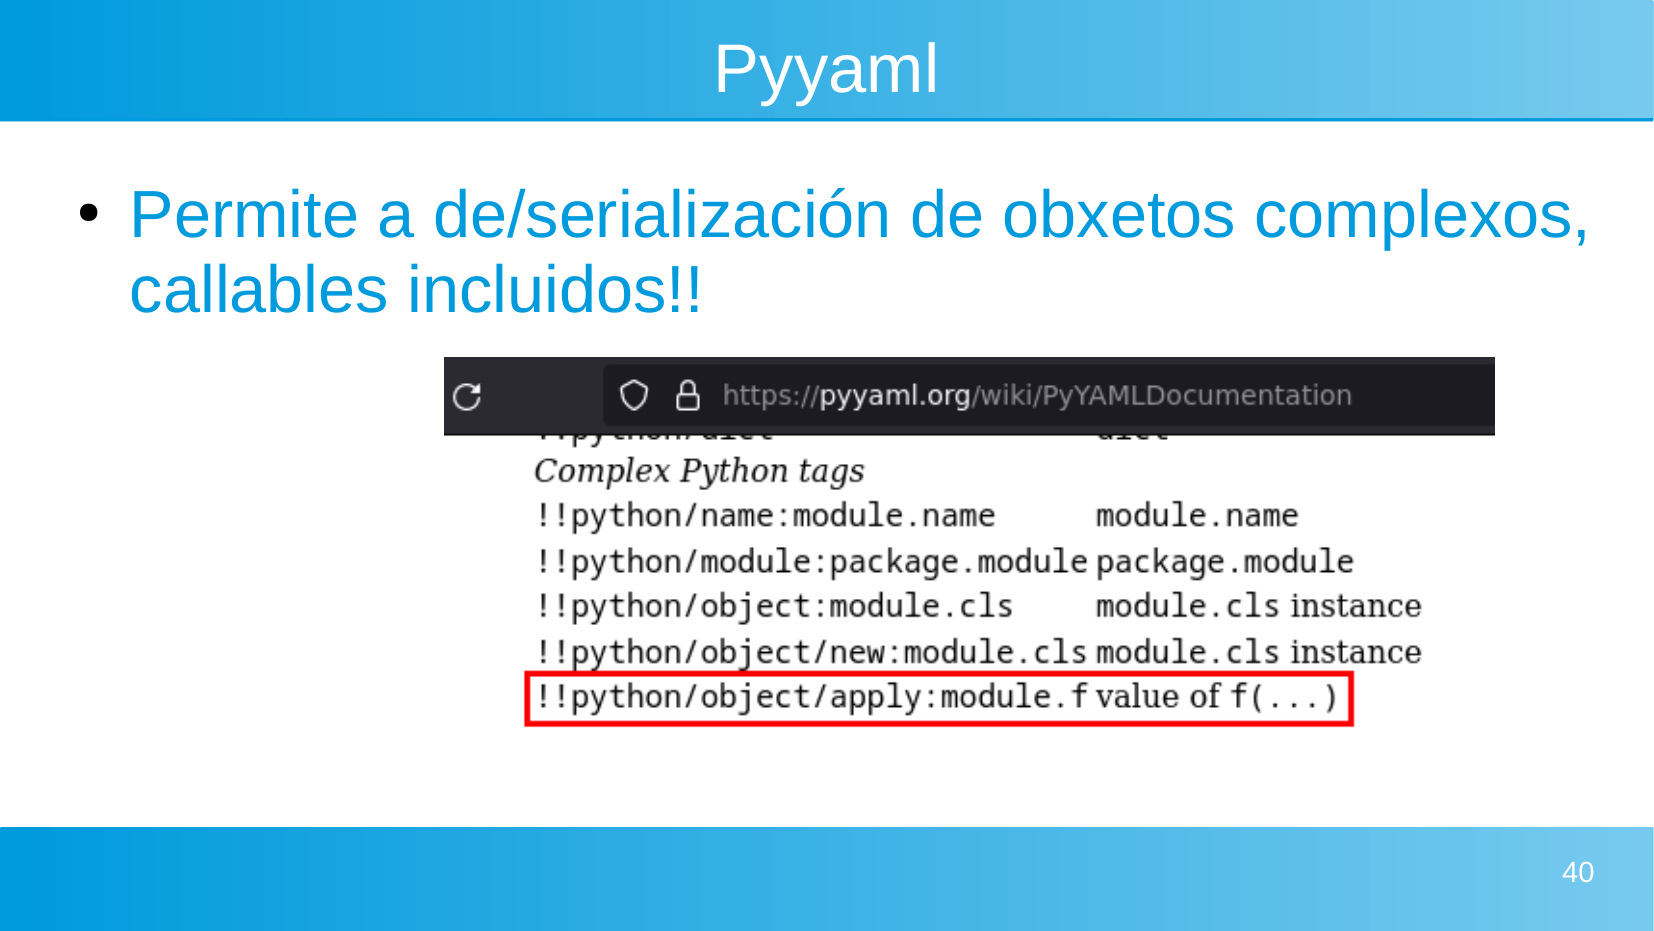

# Pyyaml
Permite a de/serialización de obxetos complexos, callables incluidos!!
40